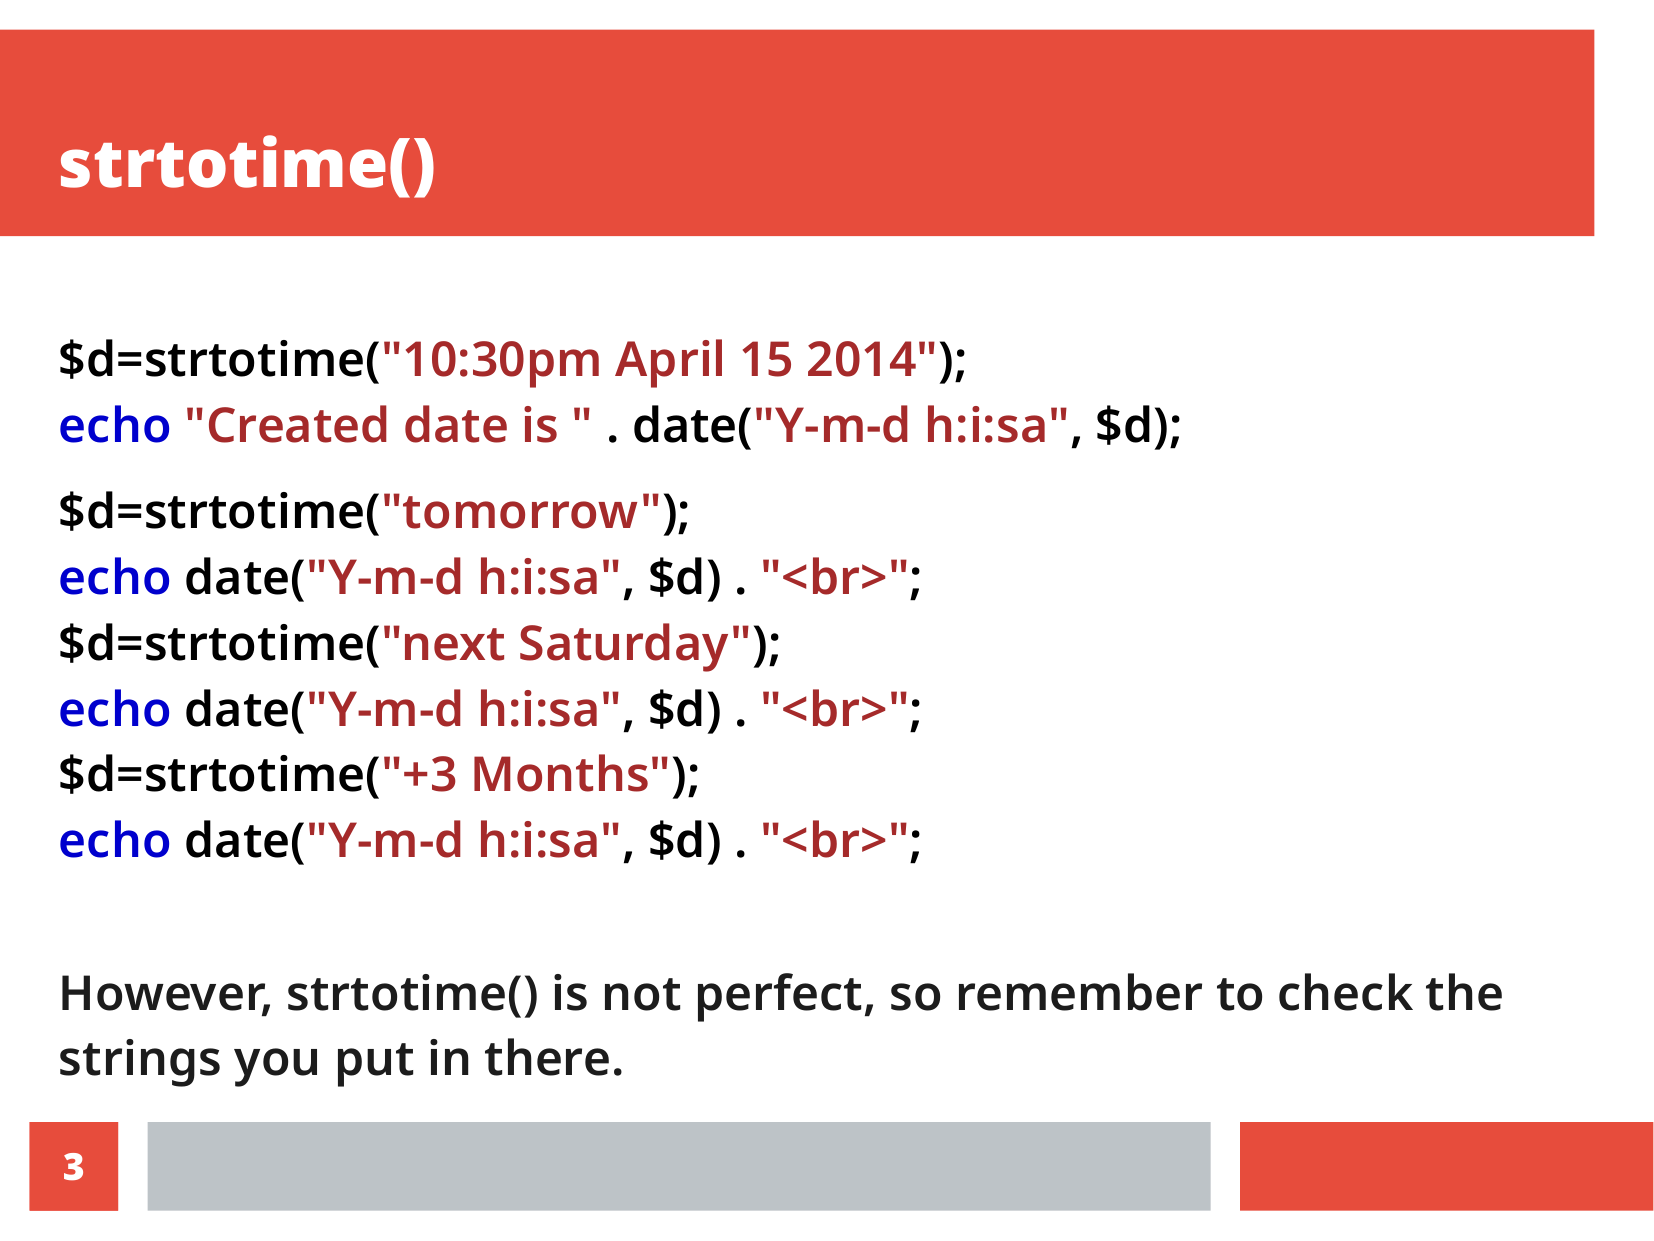

# strtotime()
$d=strtotime("10:30pm April 15 2014");
echo "Created date is " . date("Y-m-d h:i:sa", $d);
$d=strtotime("tomorrow");
echo date("Y-m-d h:i:sa", $d) . "<br>";
$d=strtotime("next Saturday");
echo date("Y-m-d h:i:sa", $d) . "<br>";
$d=strtotime("+3 Months");
echo date("Y-m-d h:i:sa", $d) . "<br>";
However, strtotime() is not perfect, so remember to check the strings you put in there.
3